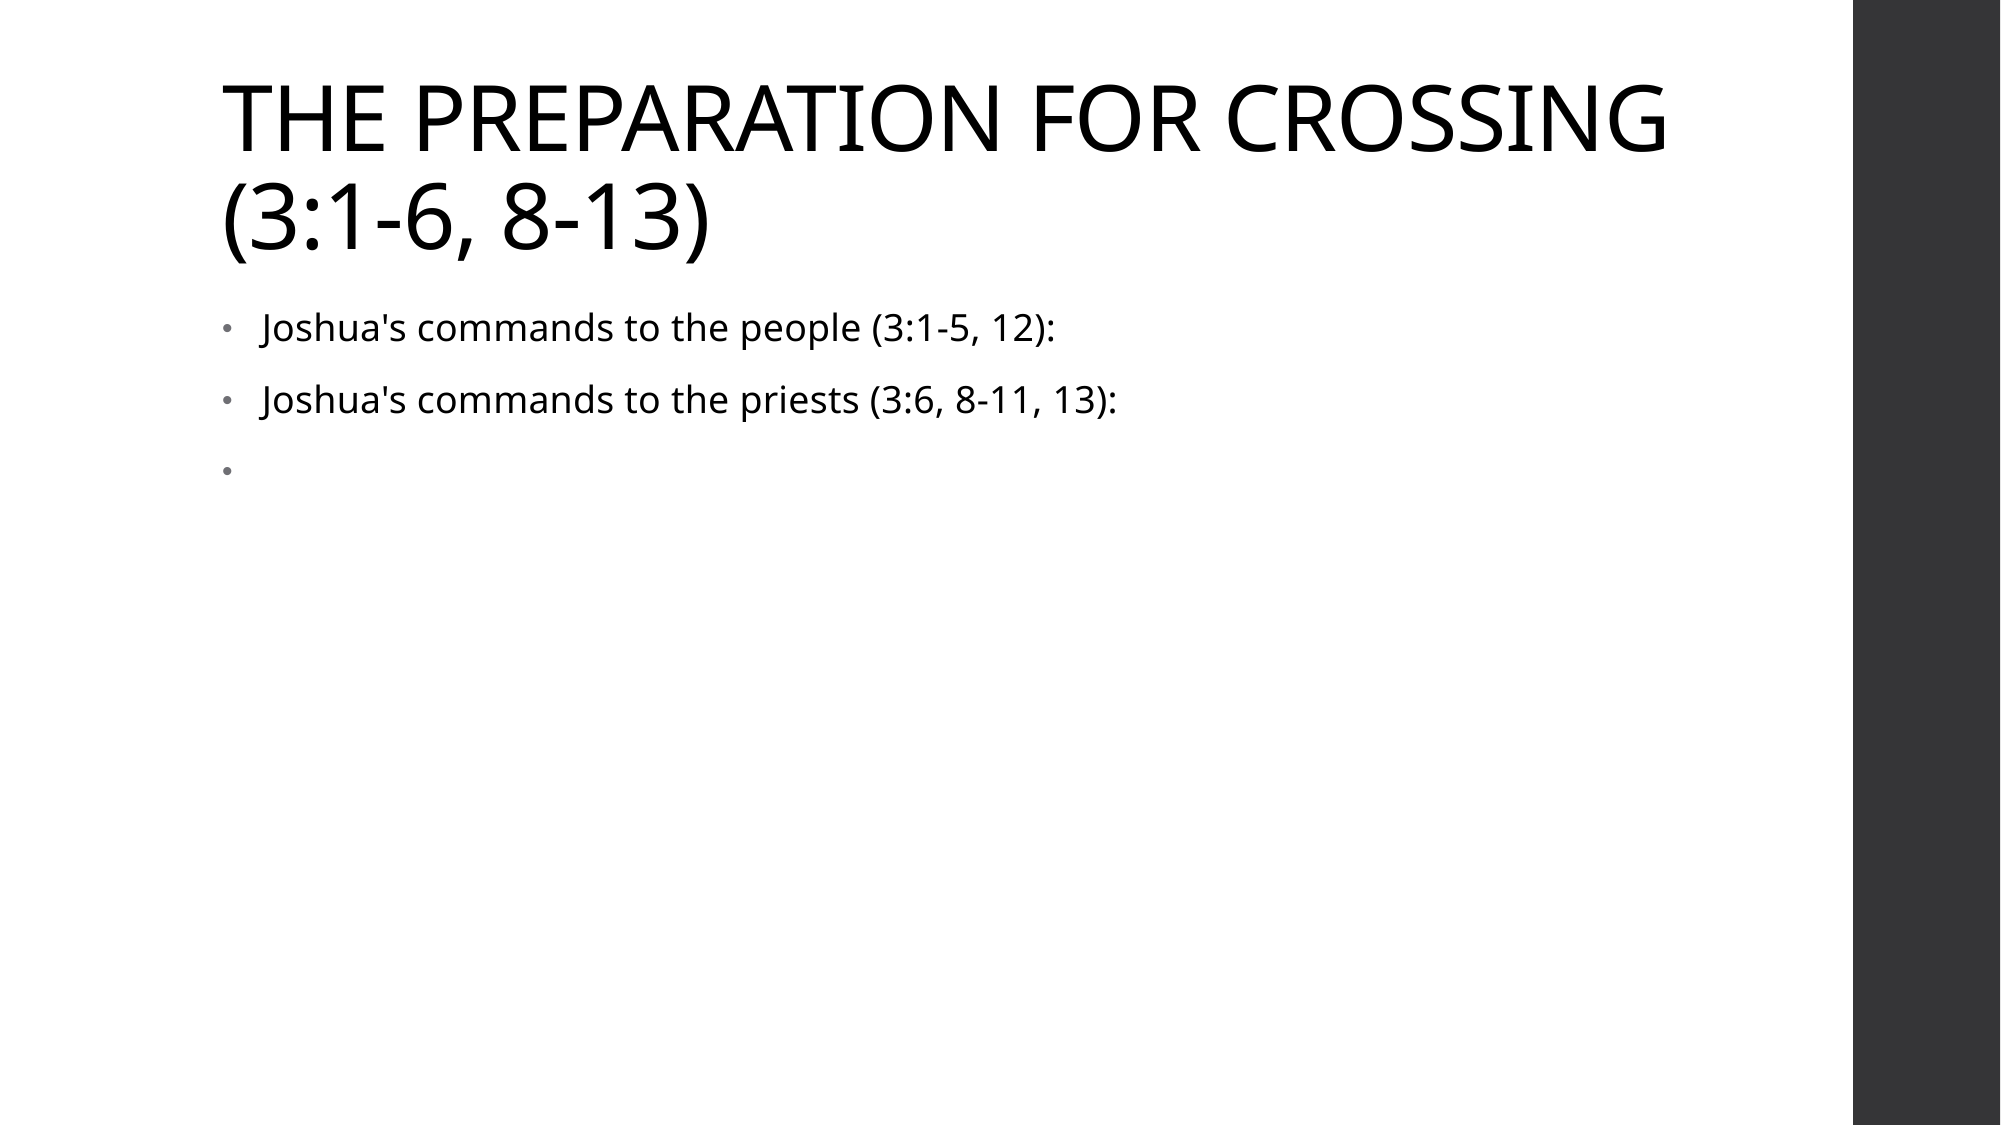

# THE PREPARATION FOR CROSSING (3:1-6, 8-13)
 Joshua's commands to the people (3:1-5, 12):
 Joshua's commands to the priests (3:6, 8-11, 13):